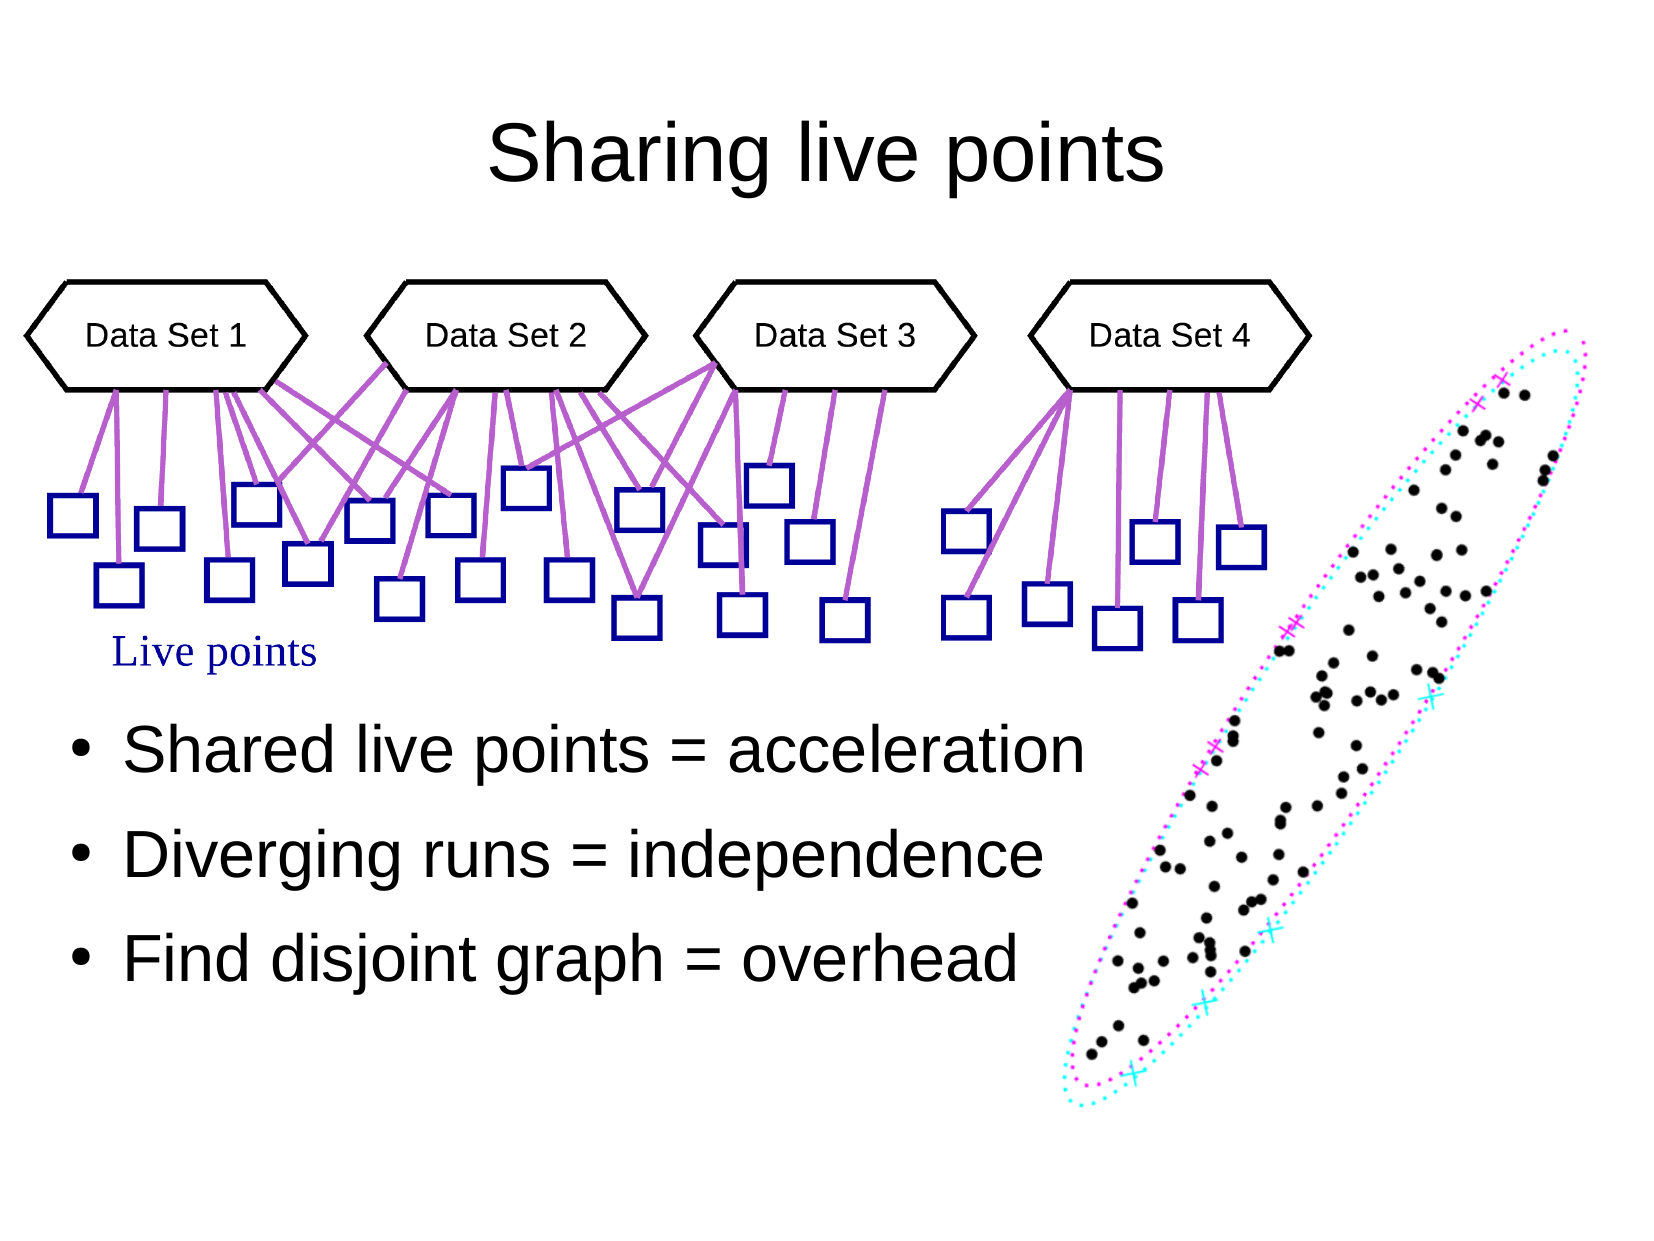

# Sharing live points
Shared live points = acceleration
Diverging runs = independence
Find disjoint graph = overhead
Buchner (2018): collaborative nested sampling